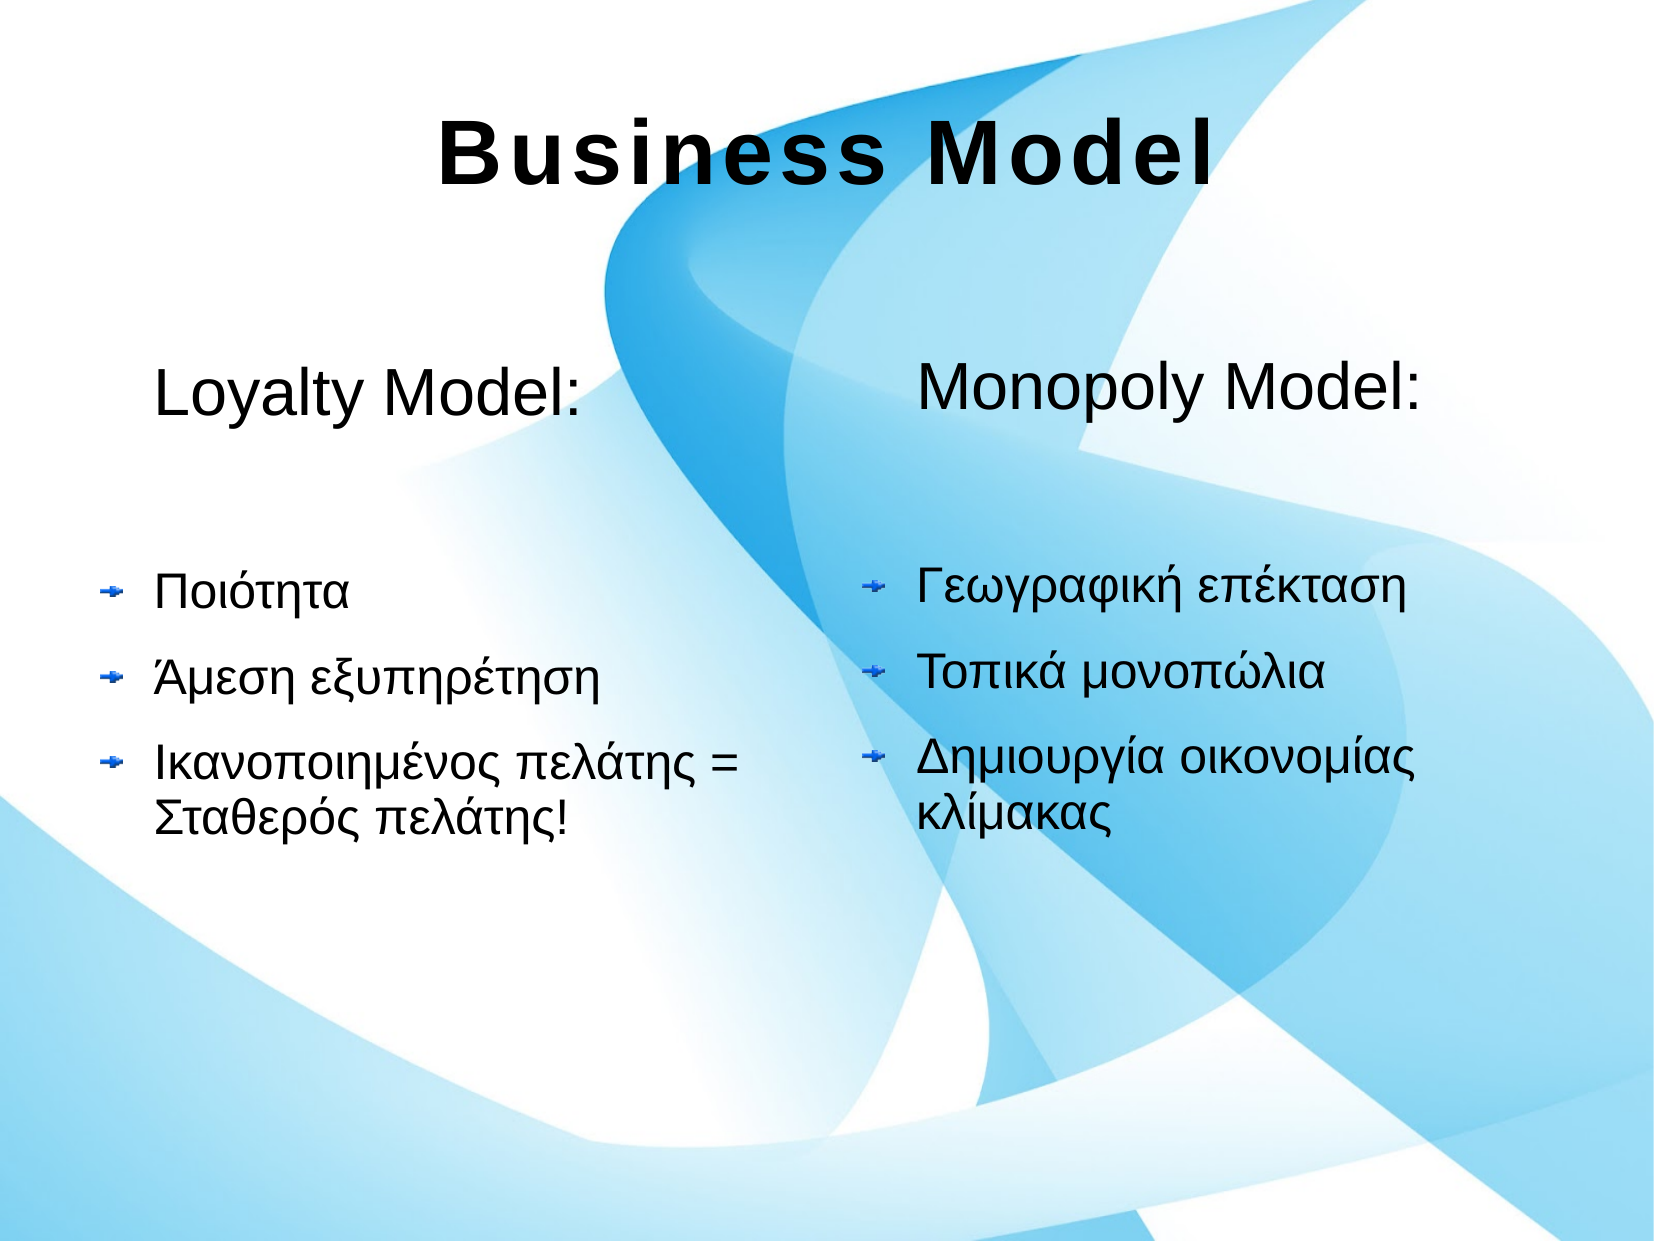

# Business Model
Monopoly Model:
Γεωγραφική επέκταση
Τοπικά μονοπώλια
Δημιουργία οικονομίας κλίμακας
Loyalty Model:
Ποιότητα
Άμεση εξυπηρέτηση
Ικανοποιημένος πελάτης = Σταθερός πελάτης!